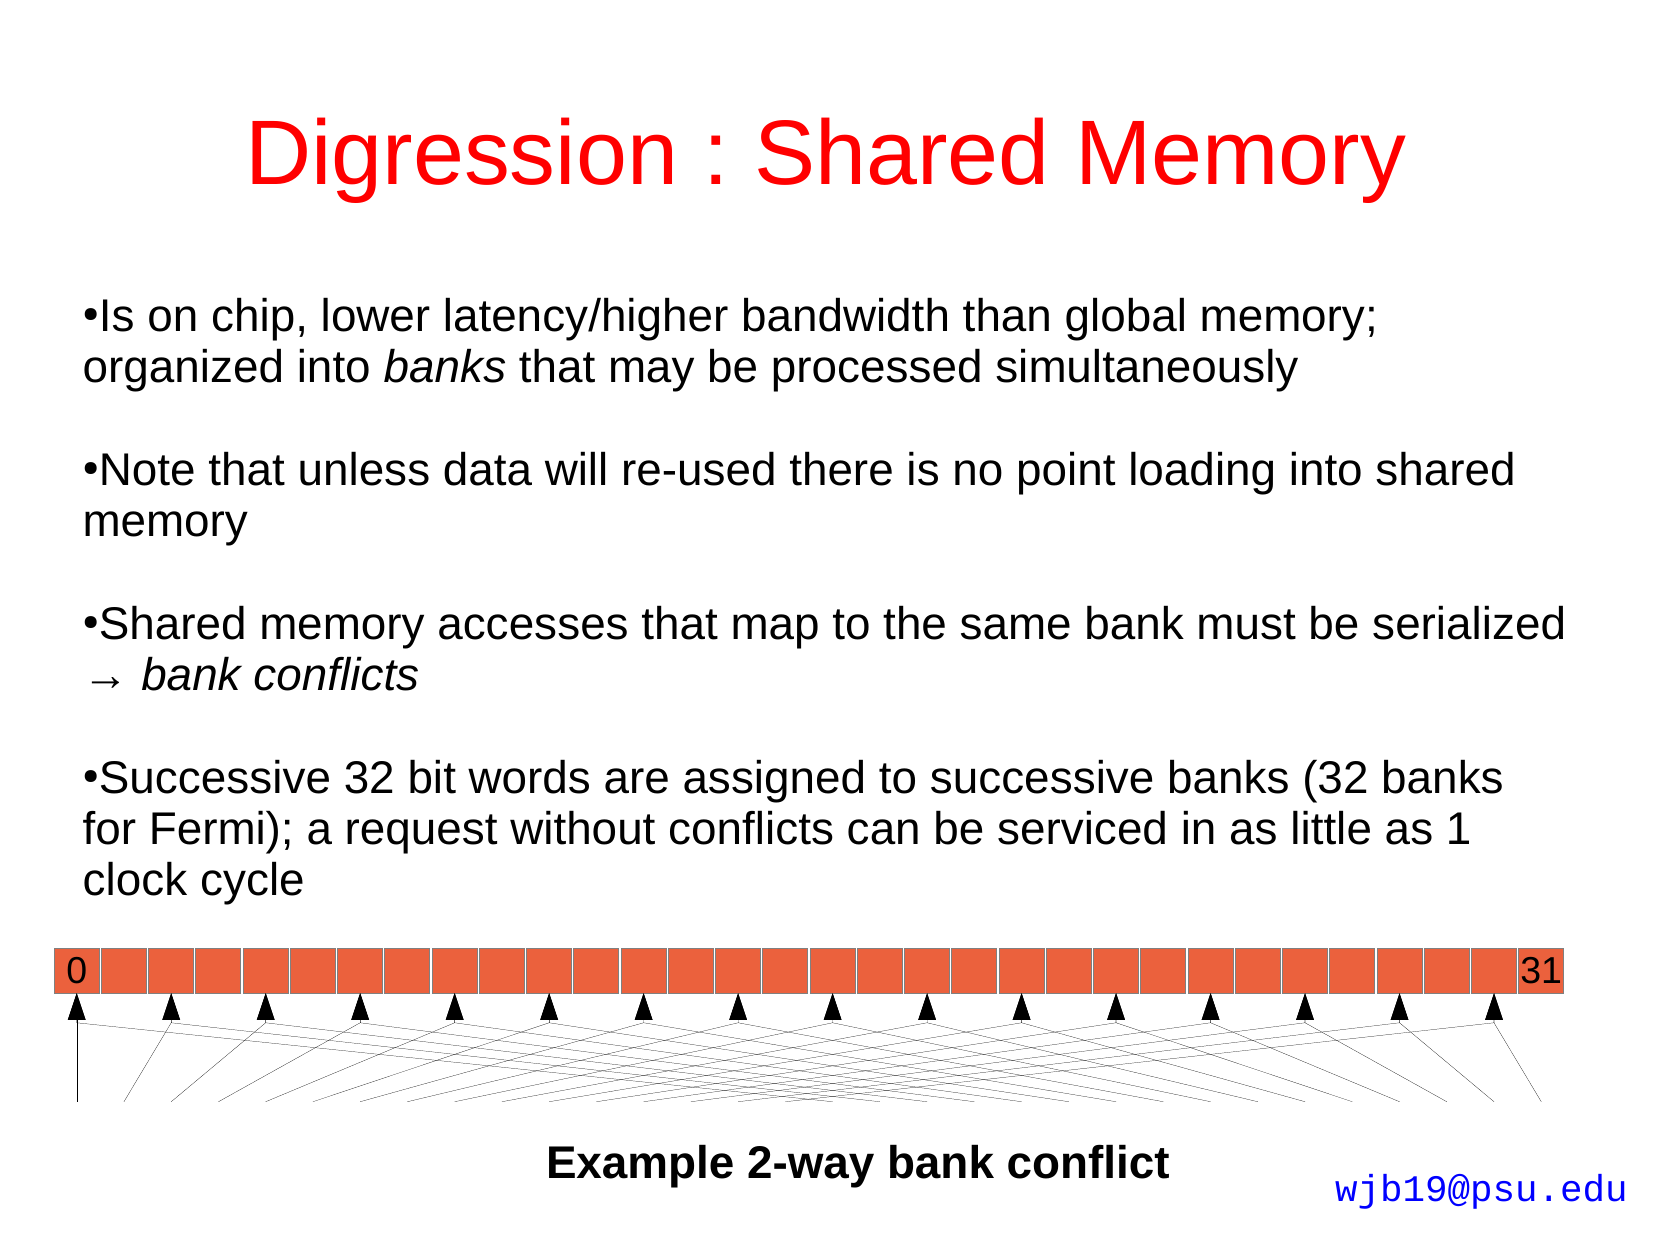

# Digression : Shared Memory
Is on chip, lower latency/higher bandwidth than global memory; organized into banks that may be processed simultaneously
Note that unless data will re-used there is no point loading into shared memory
Shared memory accesses that map to the same bank must be serialized → bank conflicts
Successive 32 bit words are assigned to successive banks (32 banks for Fermi); a request without conflicts can be serviced in as little as 1 clock cycle
0
31
Example 2-way bank conflict
wjb19@psu.edu